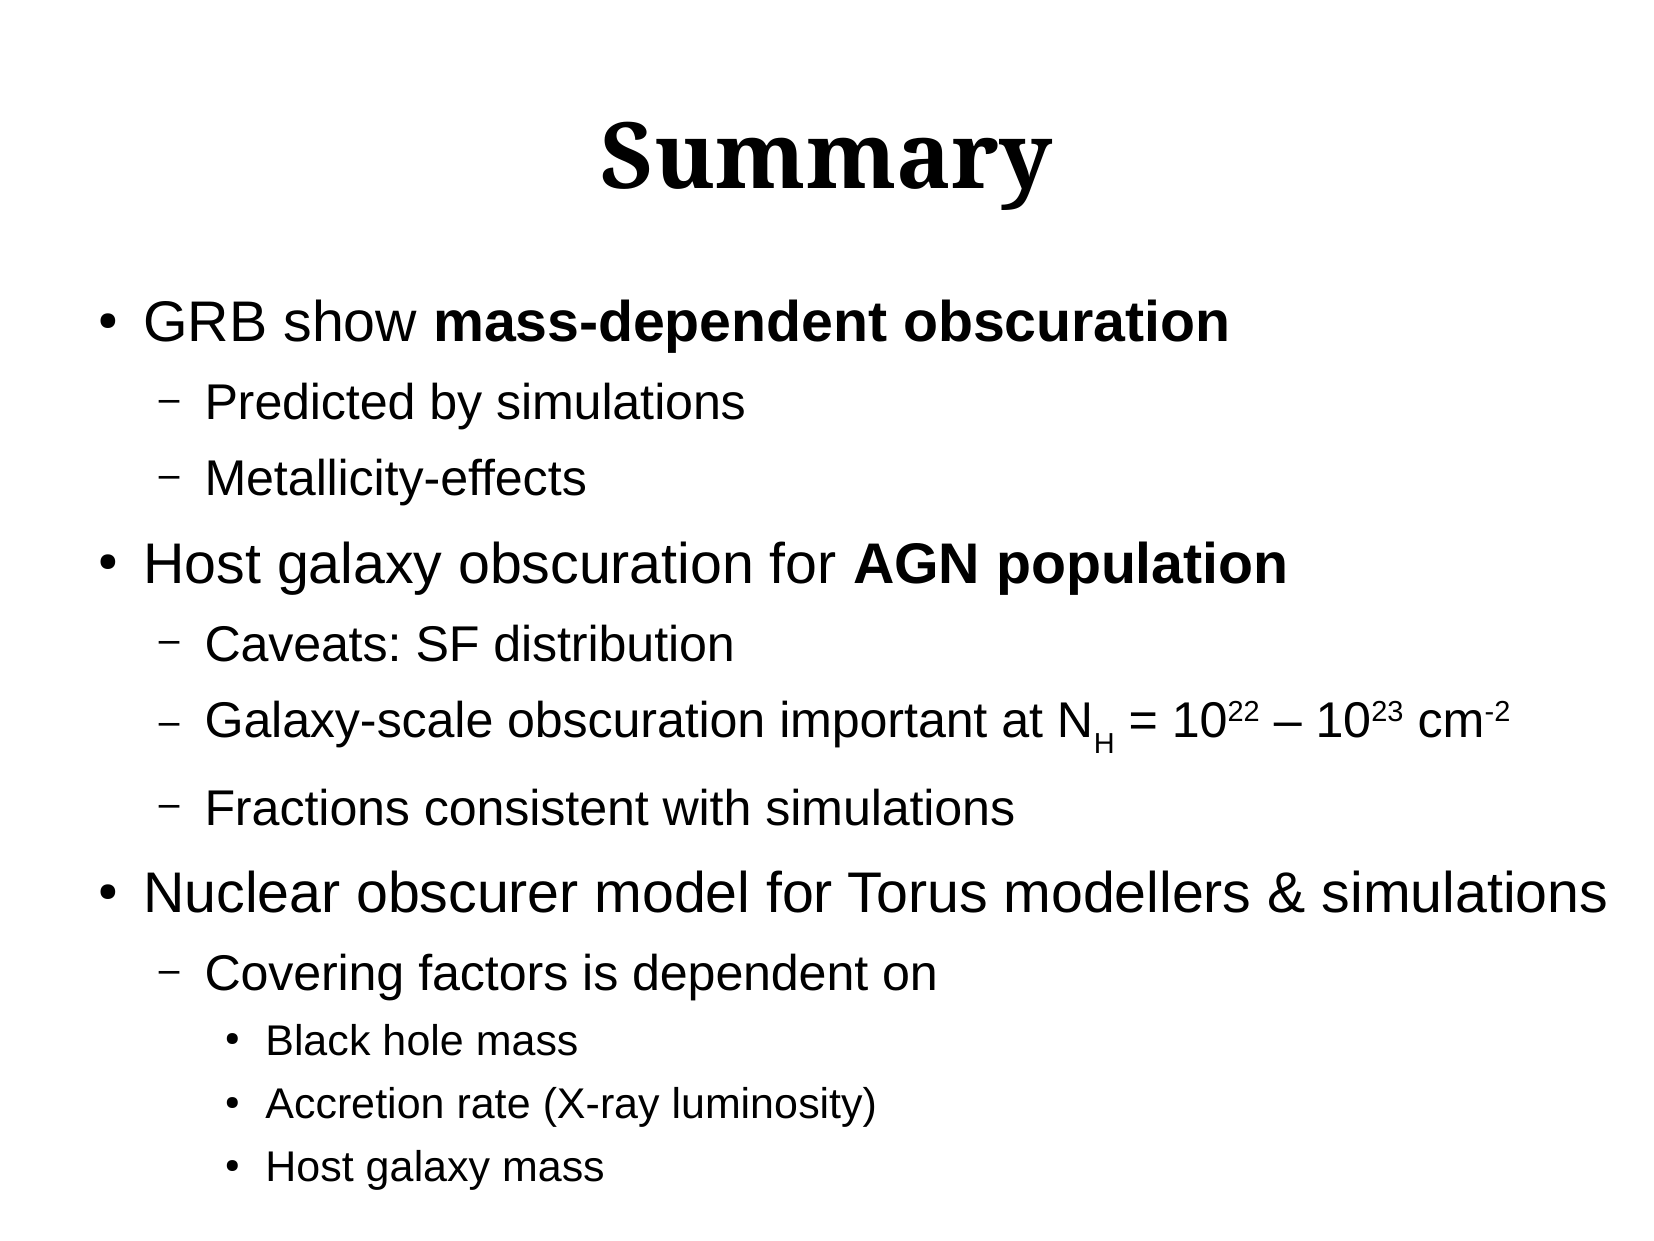

# Summary
GRB show mass-dependent obscuration
Predicted by simulations
Metallicity-effects
Host galaxy obscuration for AGN population
Caveats: SF distribution
Galaxy-scale obscuration important at NH = 1022 – 1023 cm-2
Fractions consistent with simulations
Nuclear obscurer model for Torus modellers & simulations
Covering factors is dependent on
Black hole mass
Accretion rate (X-ray luminosity)
Host galaxy mass